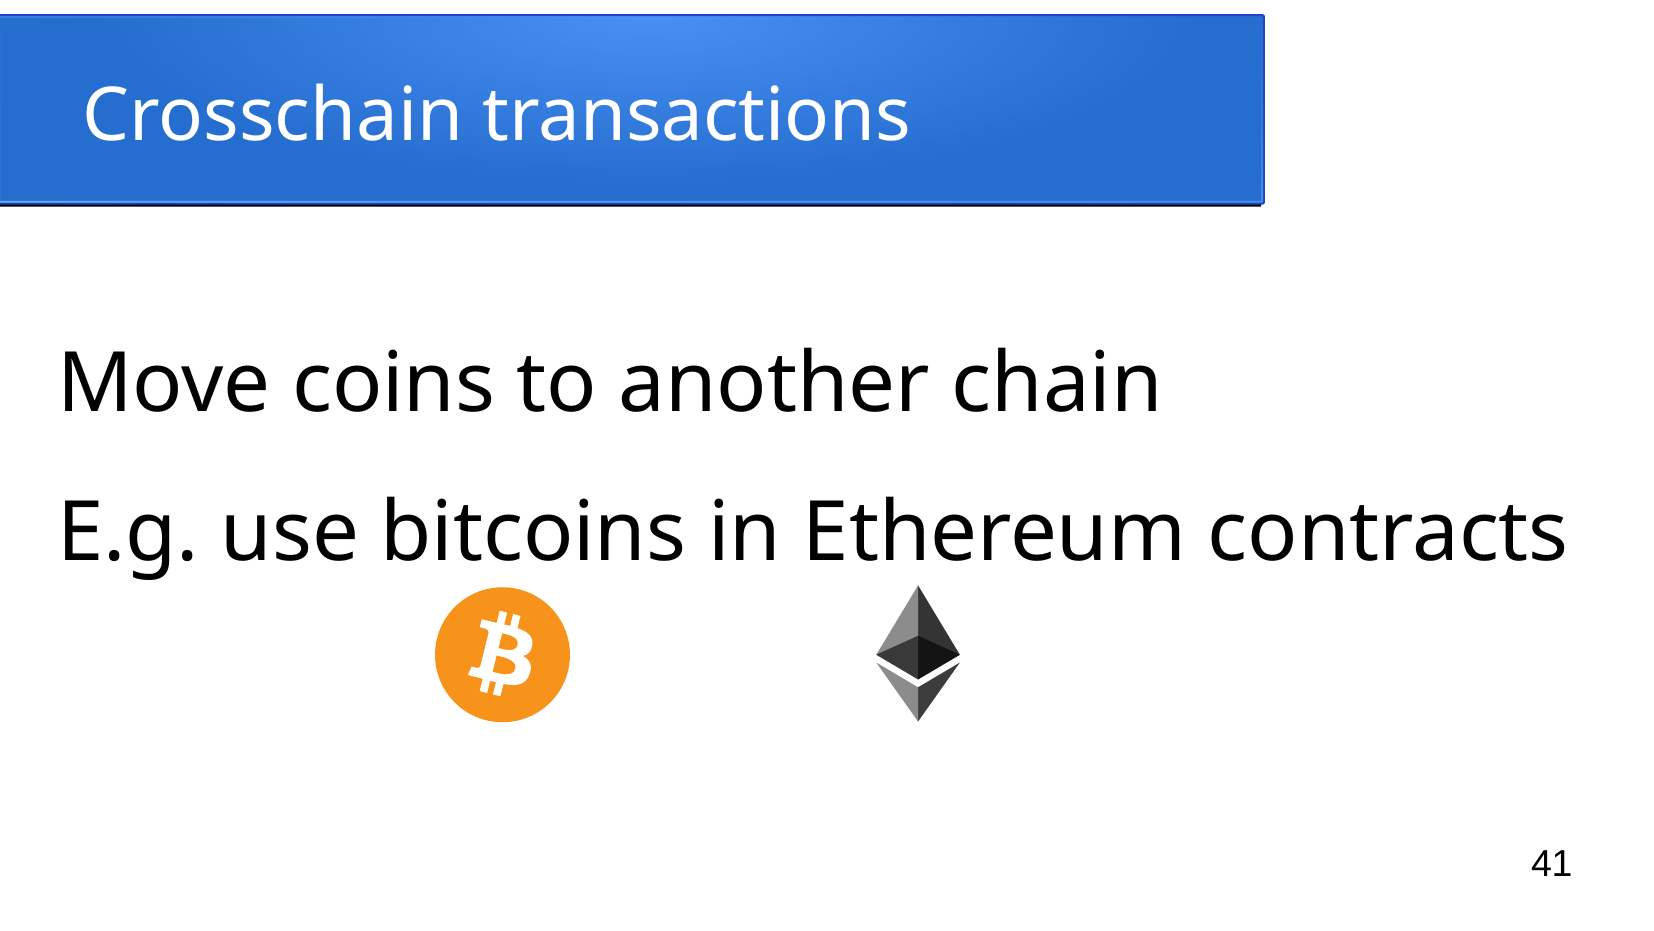

# Crosschain transactions
Move coins to another chain
E.g. use bitcoins in Ethereum contracts